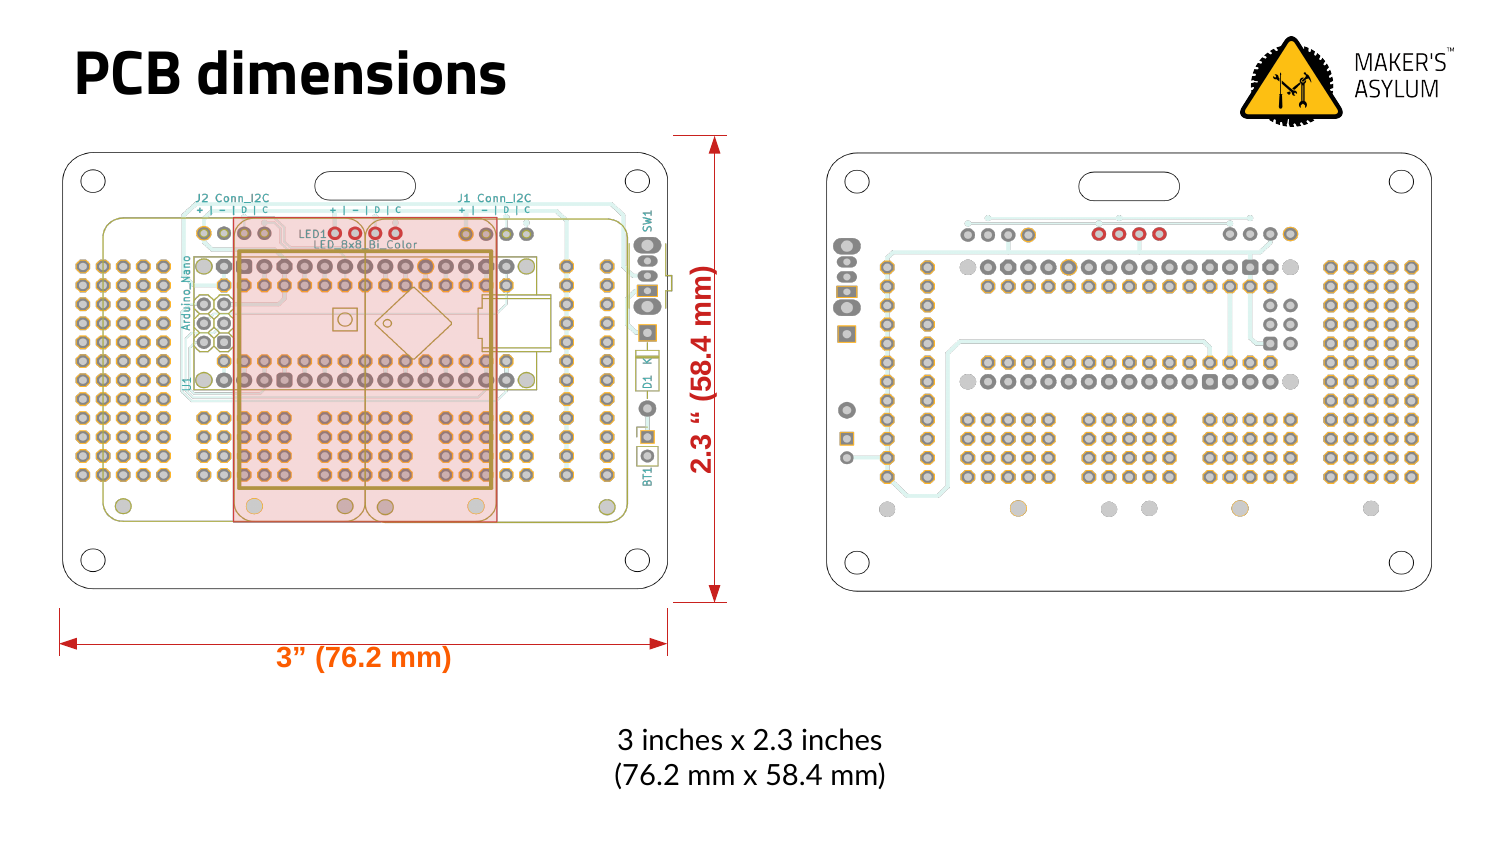

PCB dimensions
3 inches x 2.3 inches
(76.2 mm x 58.4 mm)